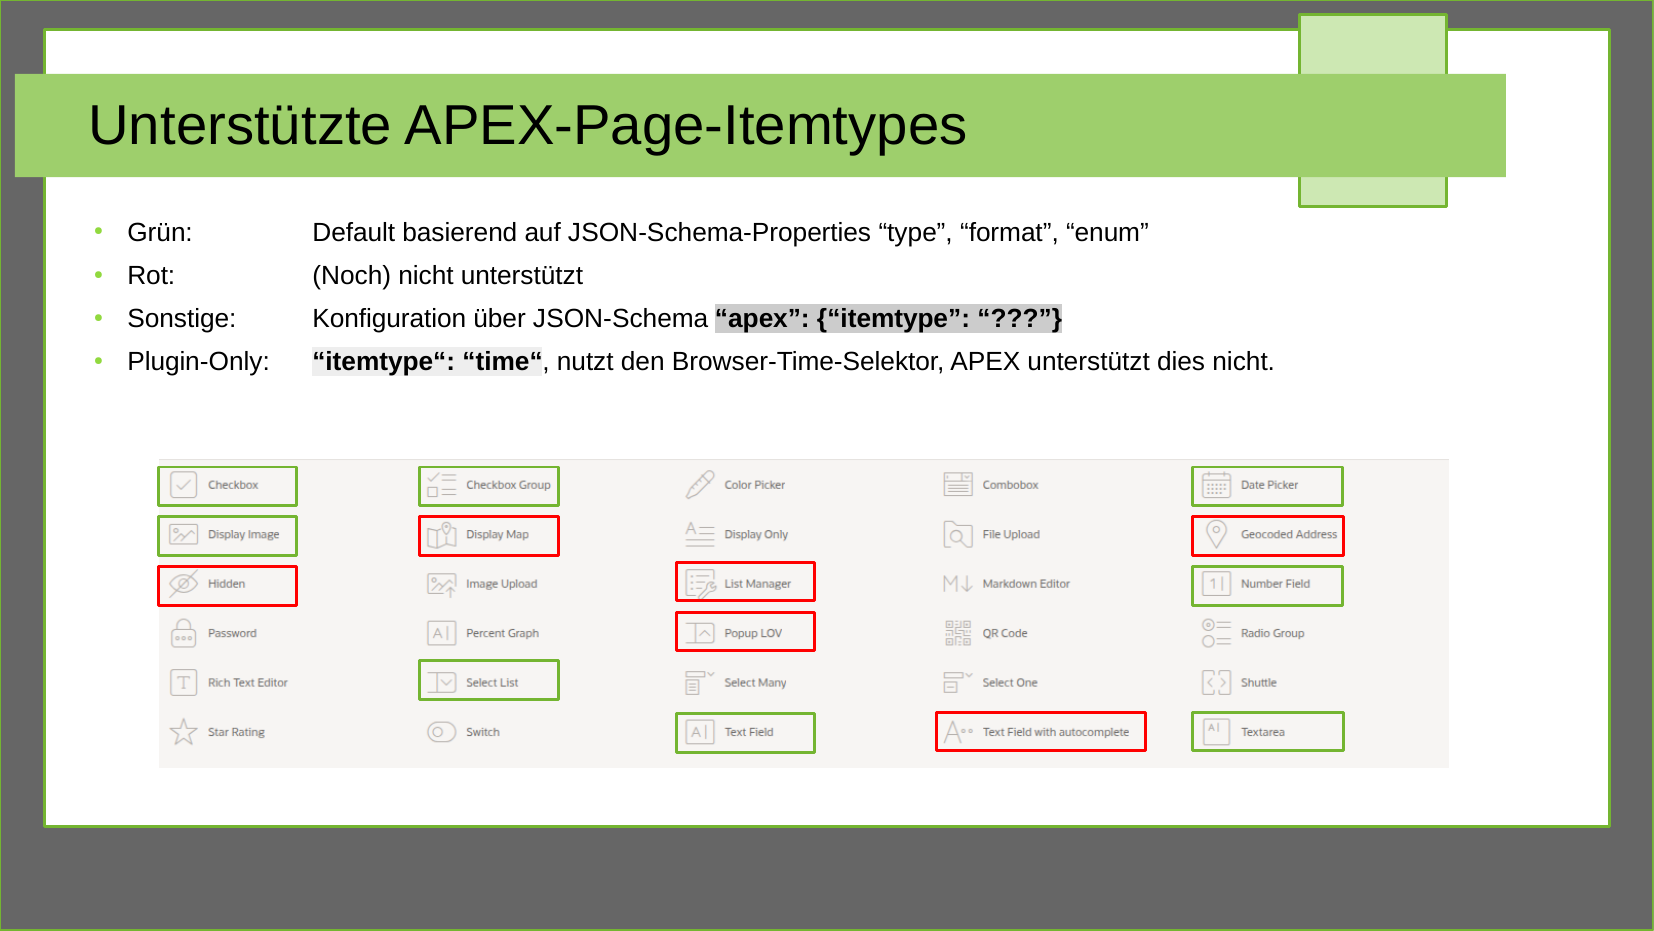

Unterstützte APEX-Page-Itemtypes
# Grün:		Default basierend auf JSON-Schema-Properties “type”, “format”, “enum”
Rot:		(Noch) nicht unterstützt
Sonstige:	Konfiguration über JSON-Schema “apex”: {“itemtype”: “???”}
Plugin-Only:	“itemtype“: “time“, nutzt den Browser-Time-Selektor, APEX unterstützt dies nicht.